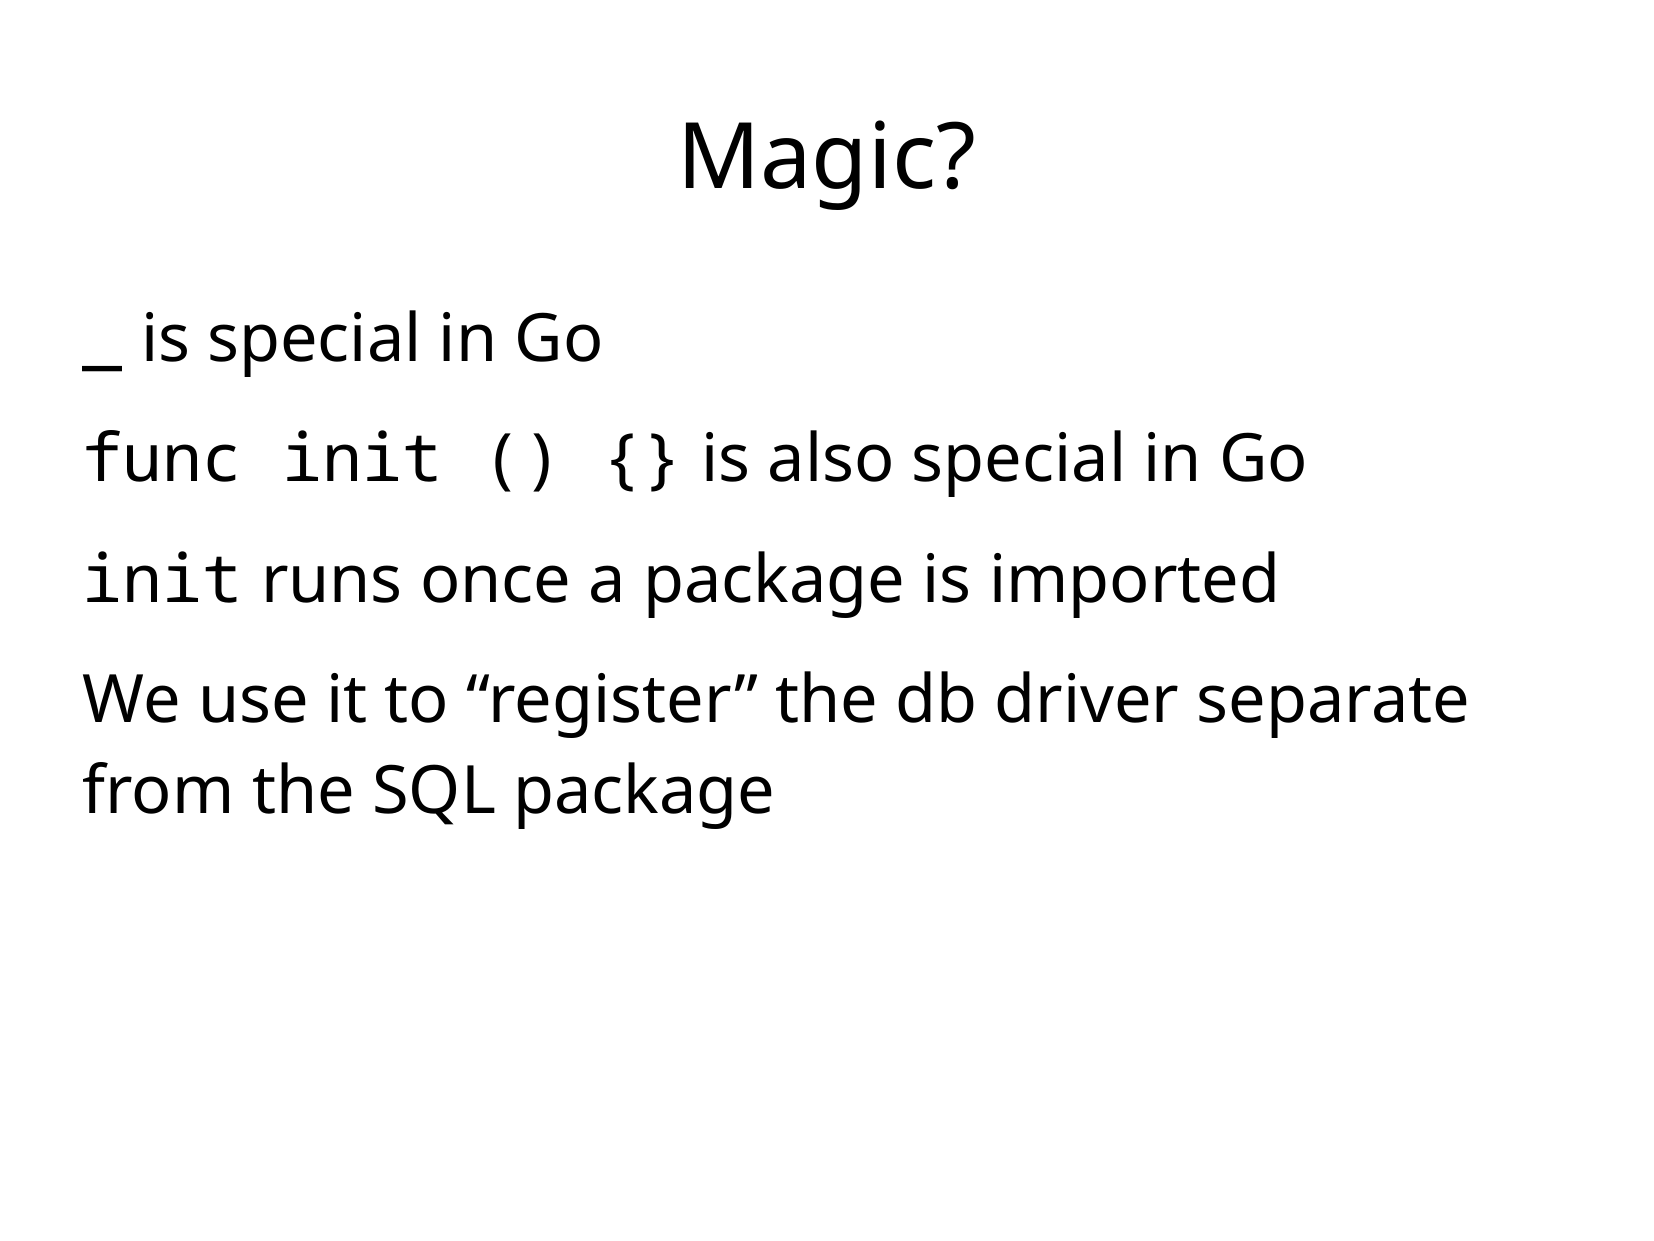

# Magic?
_ is special in Go
func init () {} is also special in Go
init runs once a package is imported
We use it to “register” the db driver separate from the SQL package